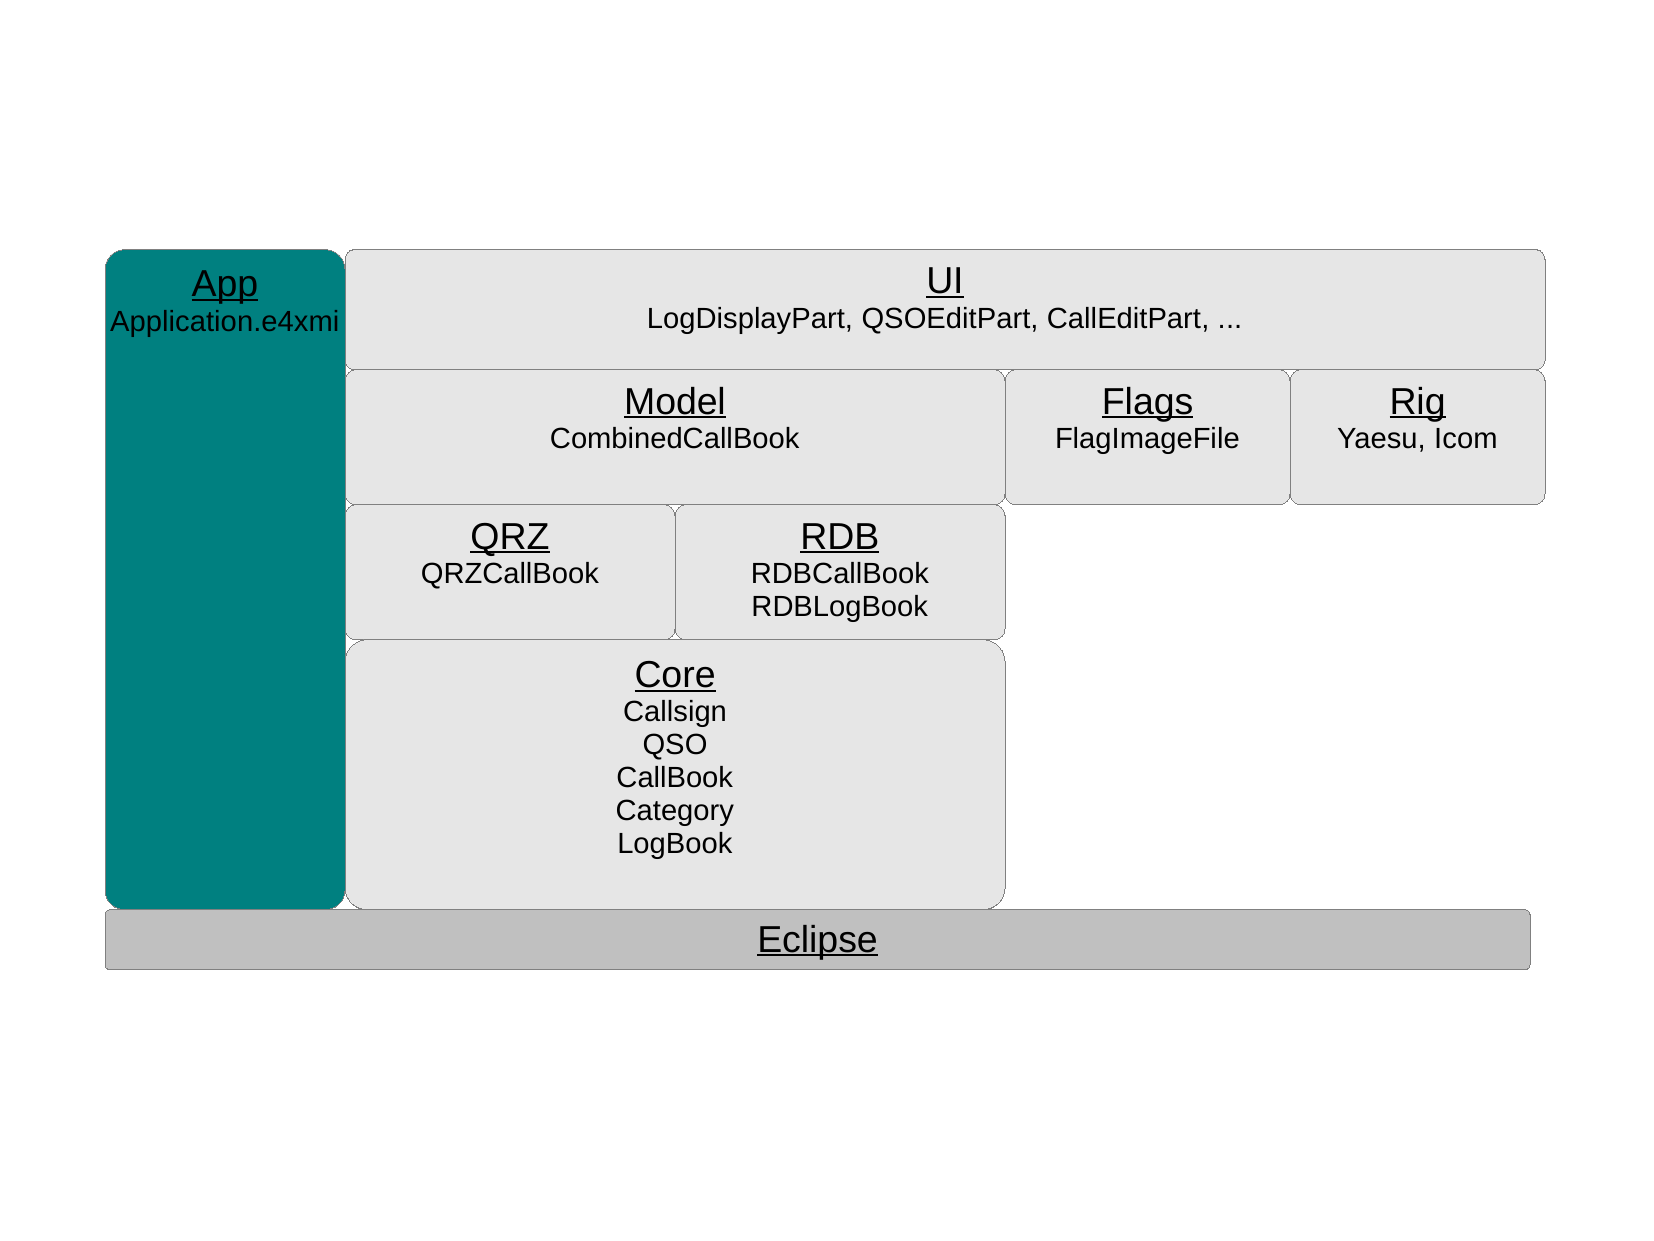

App
Application.e4xmi
UI
LogDisplayPart, QSOEditPart, CallEditPart, ...
Model
CombinedCallBook
Flags
FlagImageFile
Rig
Yaesu, Icom
QRZ
QRZCallBook
RDB
RDBCallBook
RDBLogBook
Core
Callsign
QSO
CallBook
Category
LogBook
Eclipse